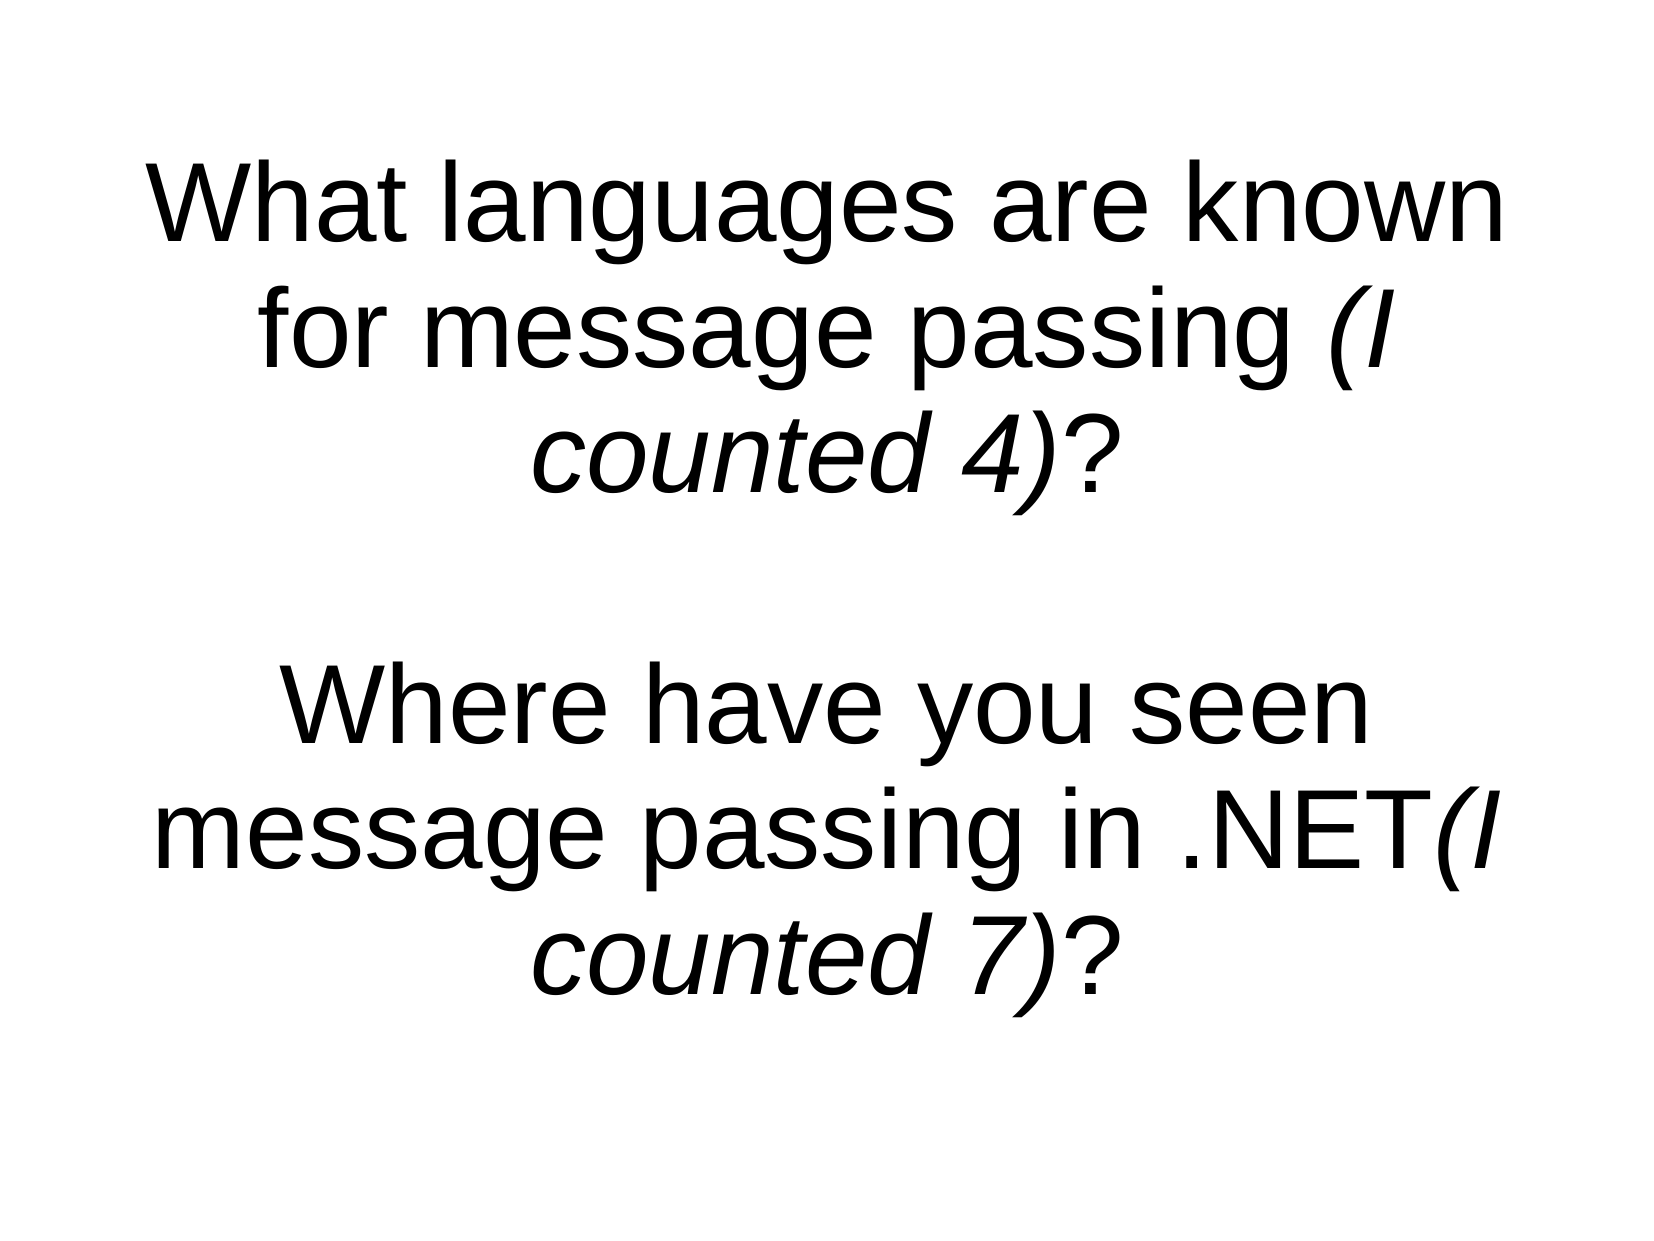

# What languages are known for message passing (I counted 4)?
Where have you seen message passing in .NET(I counted 7)?